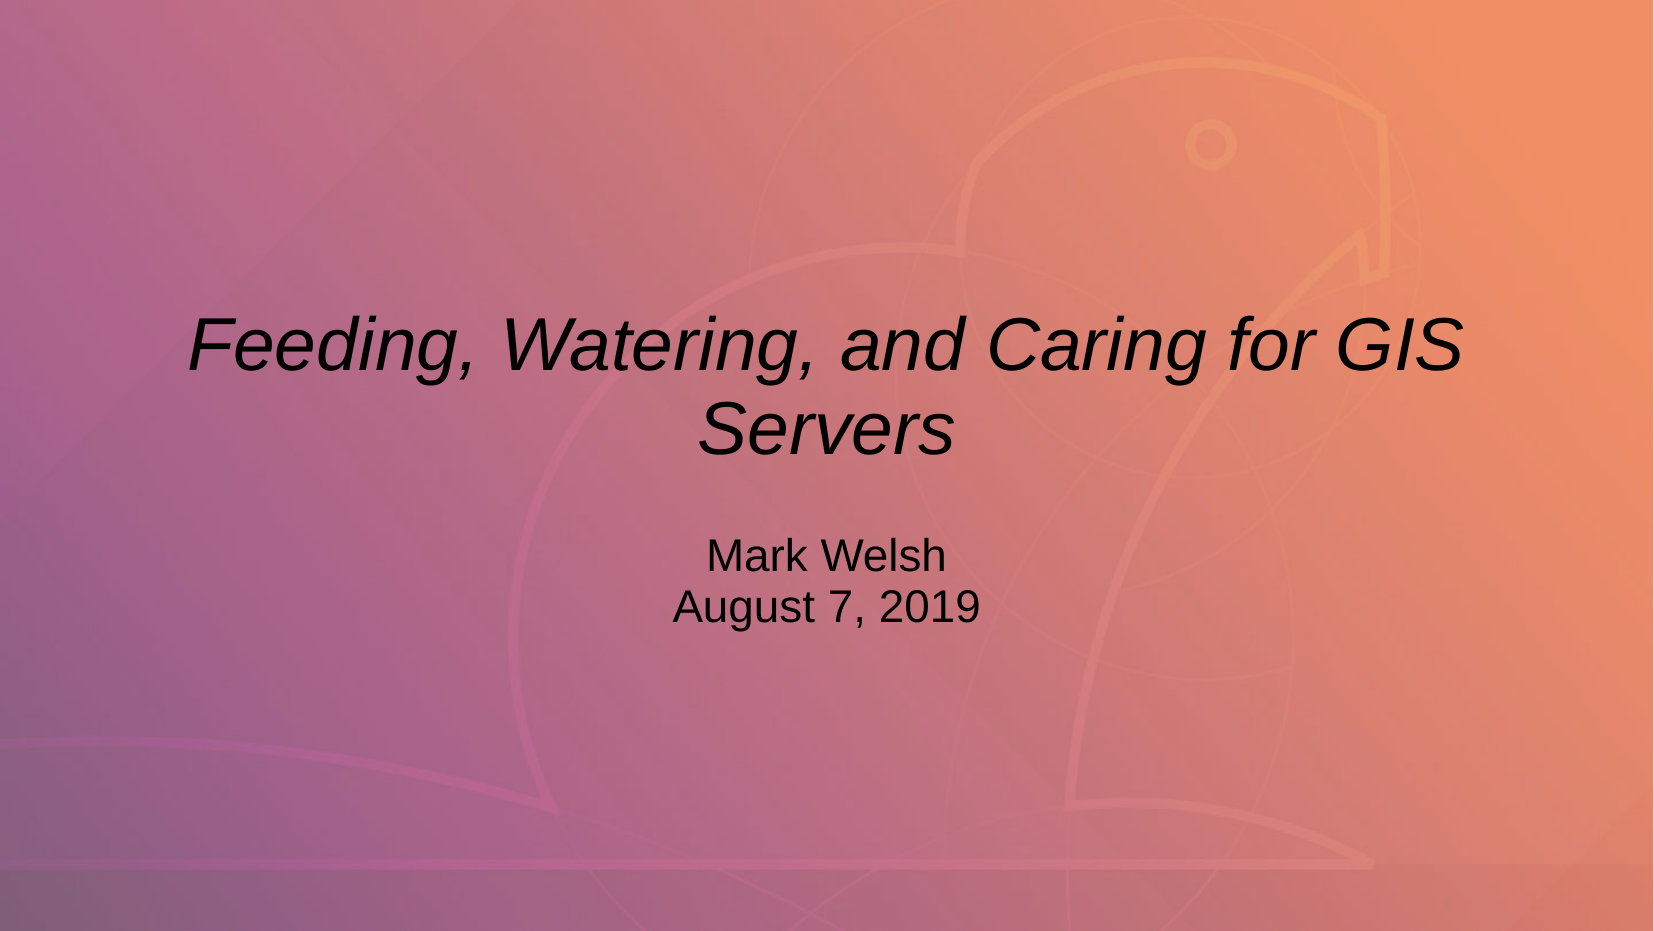

# Feeding, Watering, and Caring for GIS Servers
Mark Welsh
August 7, 2019